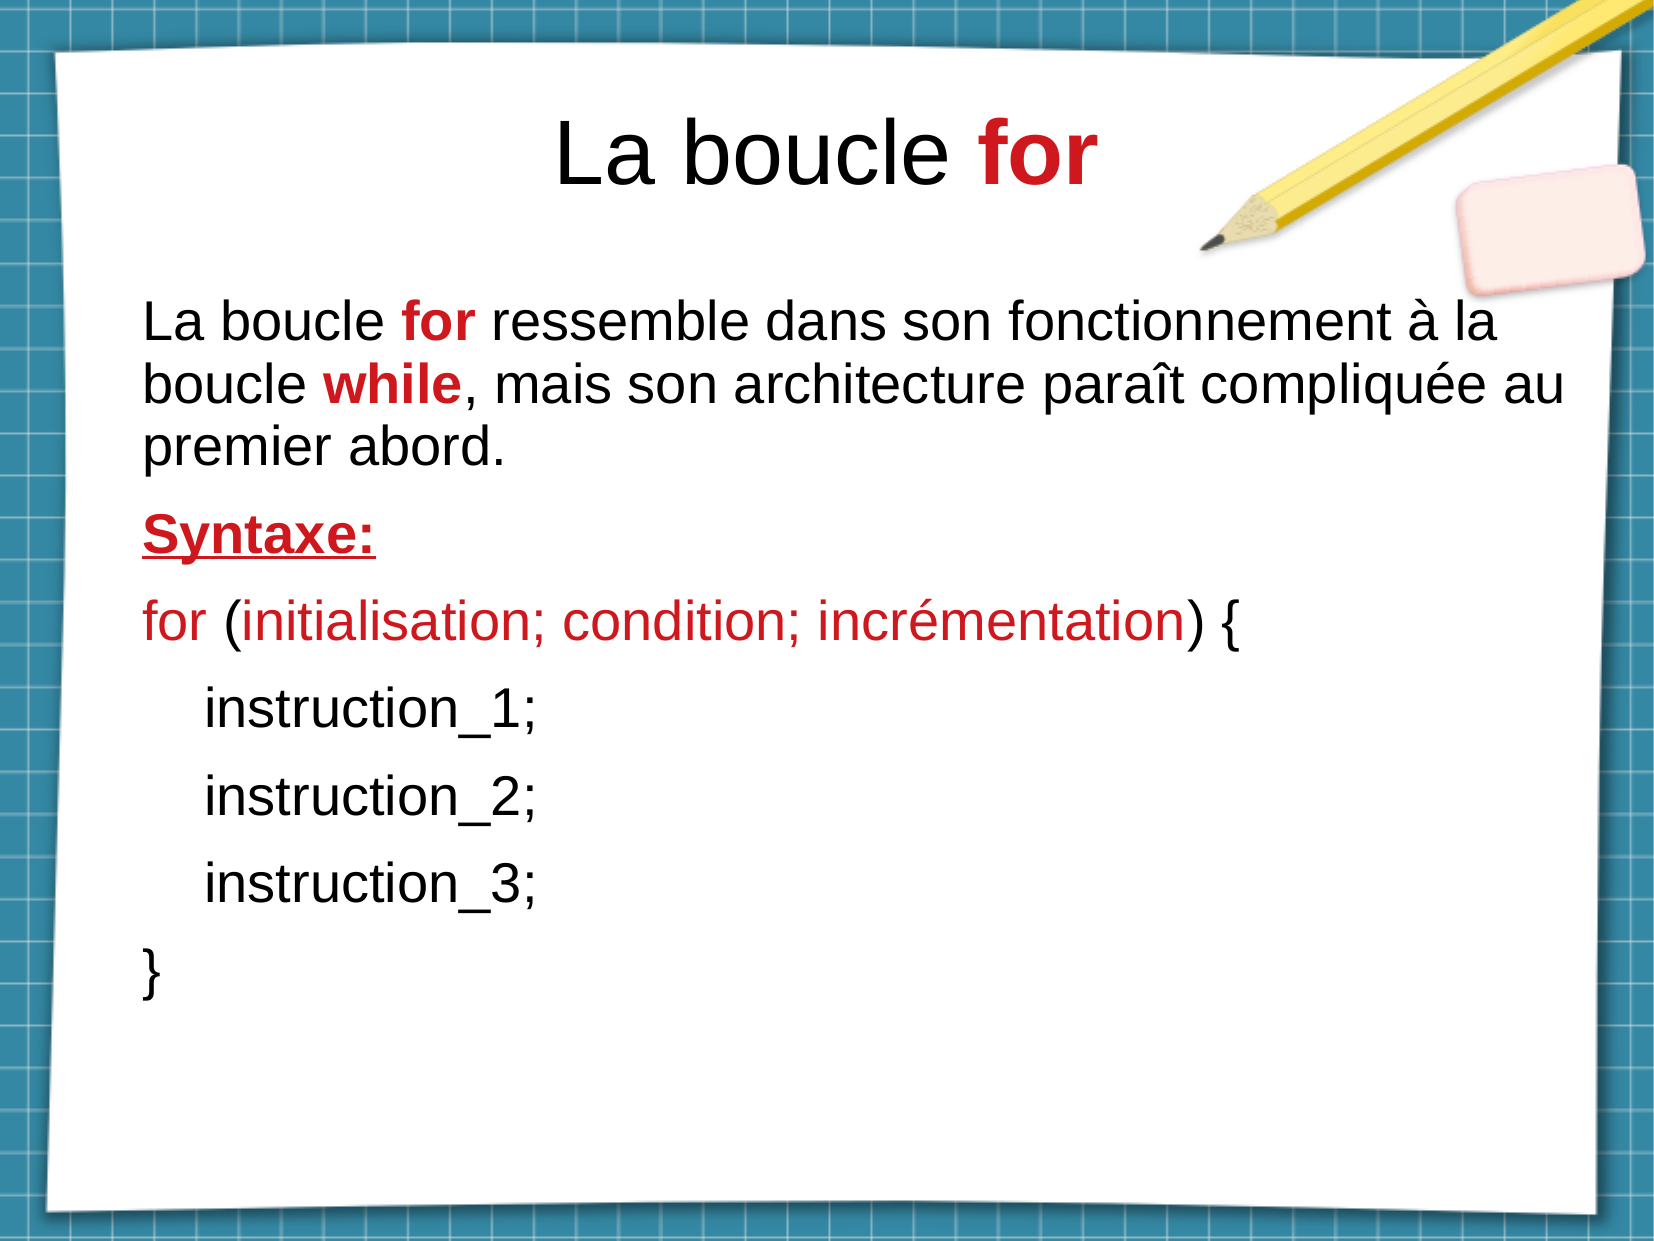

# La boucle for
La boucle for ressemble dans son fonctionnement à la boucle while, mais son architecture paraît compliquée au premier abord.
Syntaxe:
for (initialisation; condition; incrémentation) {
 instruction_1;
 instruction_2;
 instruction_3;
}